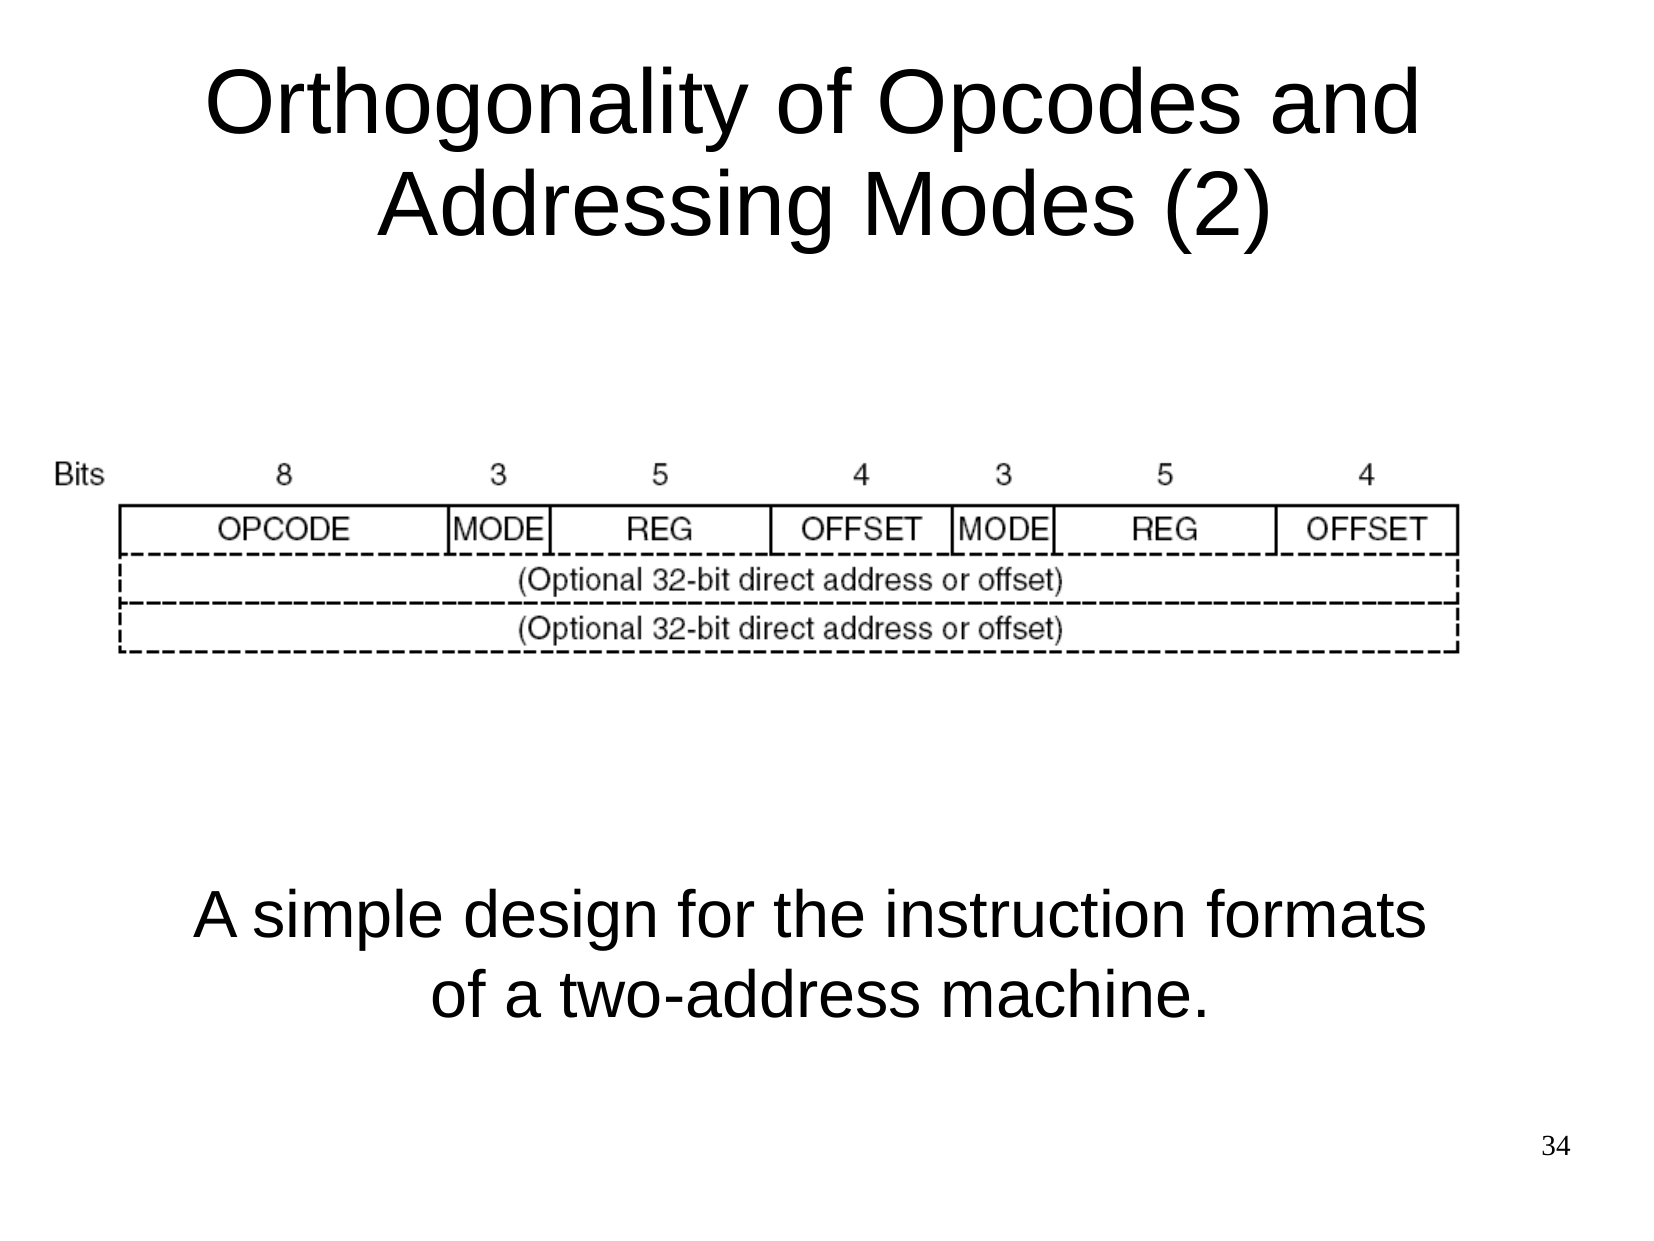

# Orthogonality of Opcodes and Addressing Modes (2)
A simple design for the instruction formats
of a two-address machine.
34